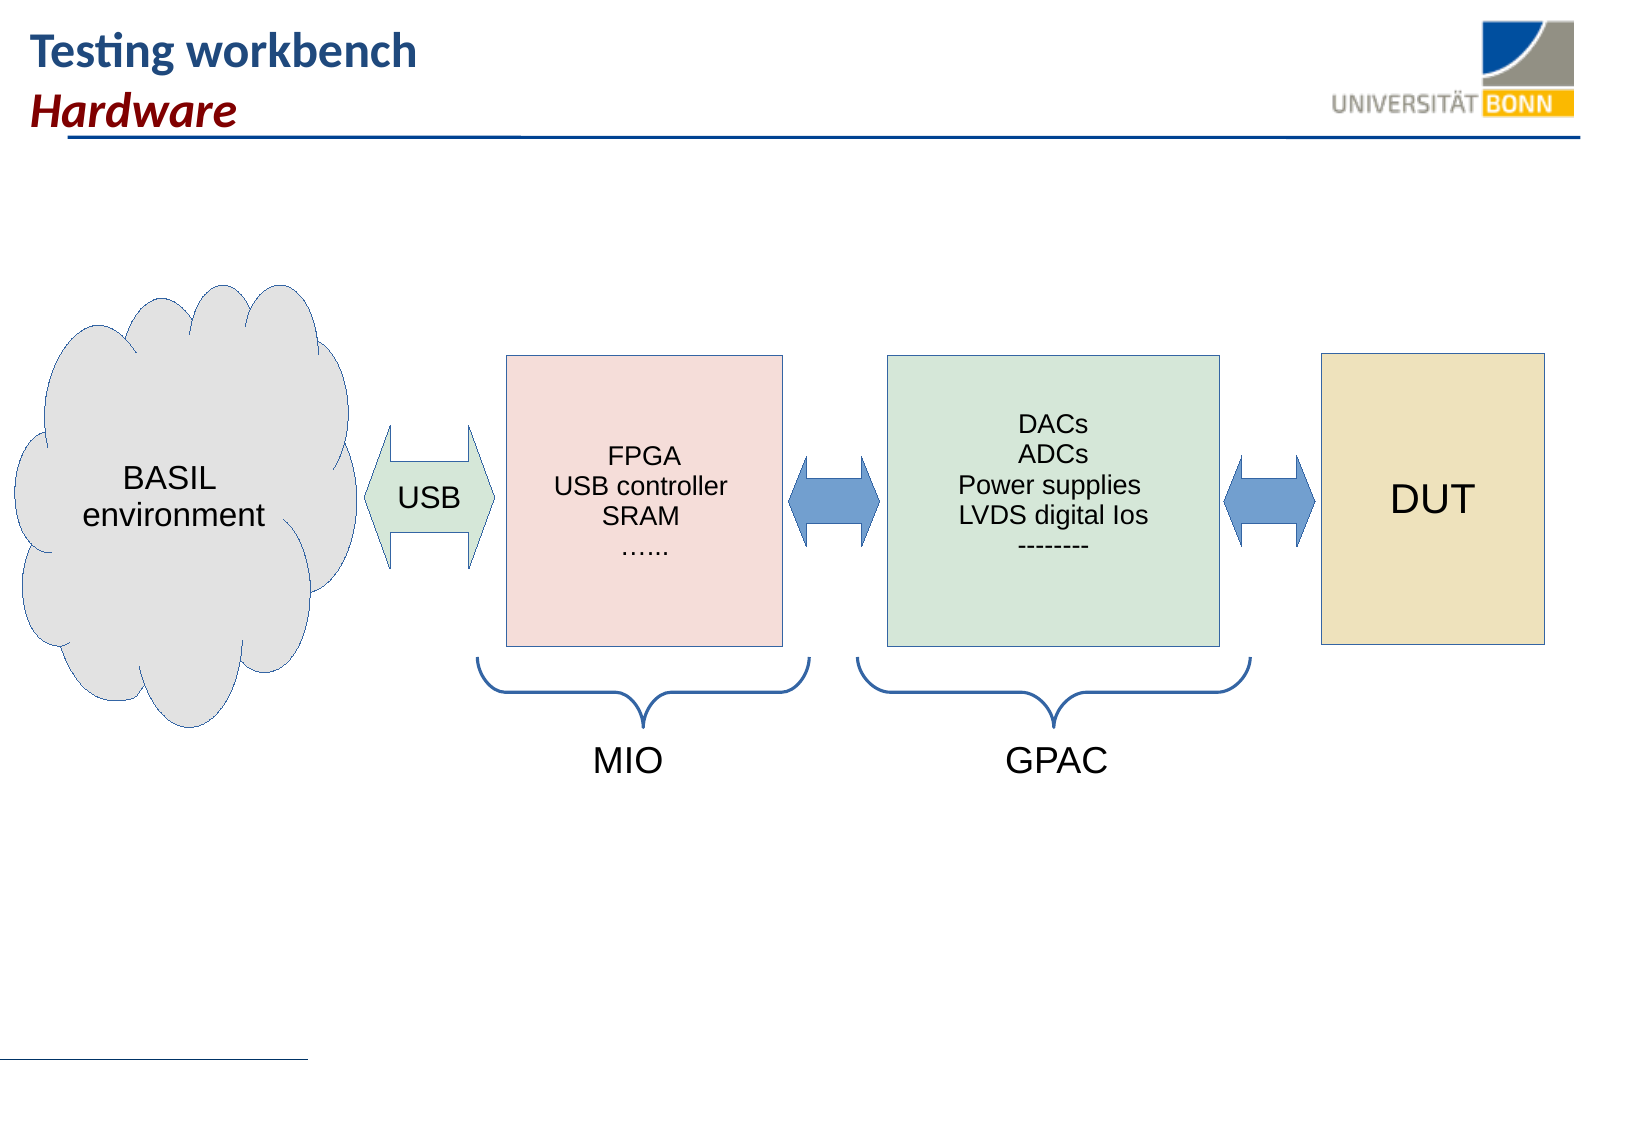

# Testing workbench Hardware
BASIL
environment
DUT
FPGA
USB controller
SRAM
…...
DACs
ADCs
Power supplies
LVDS digital Ios
--------
USB
MIO
GPAC